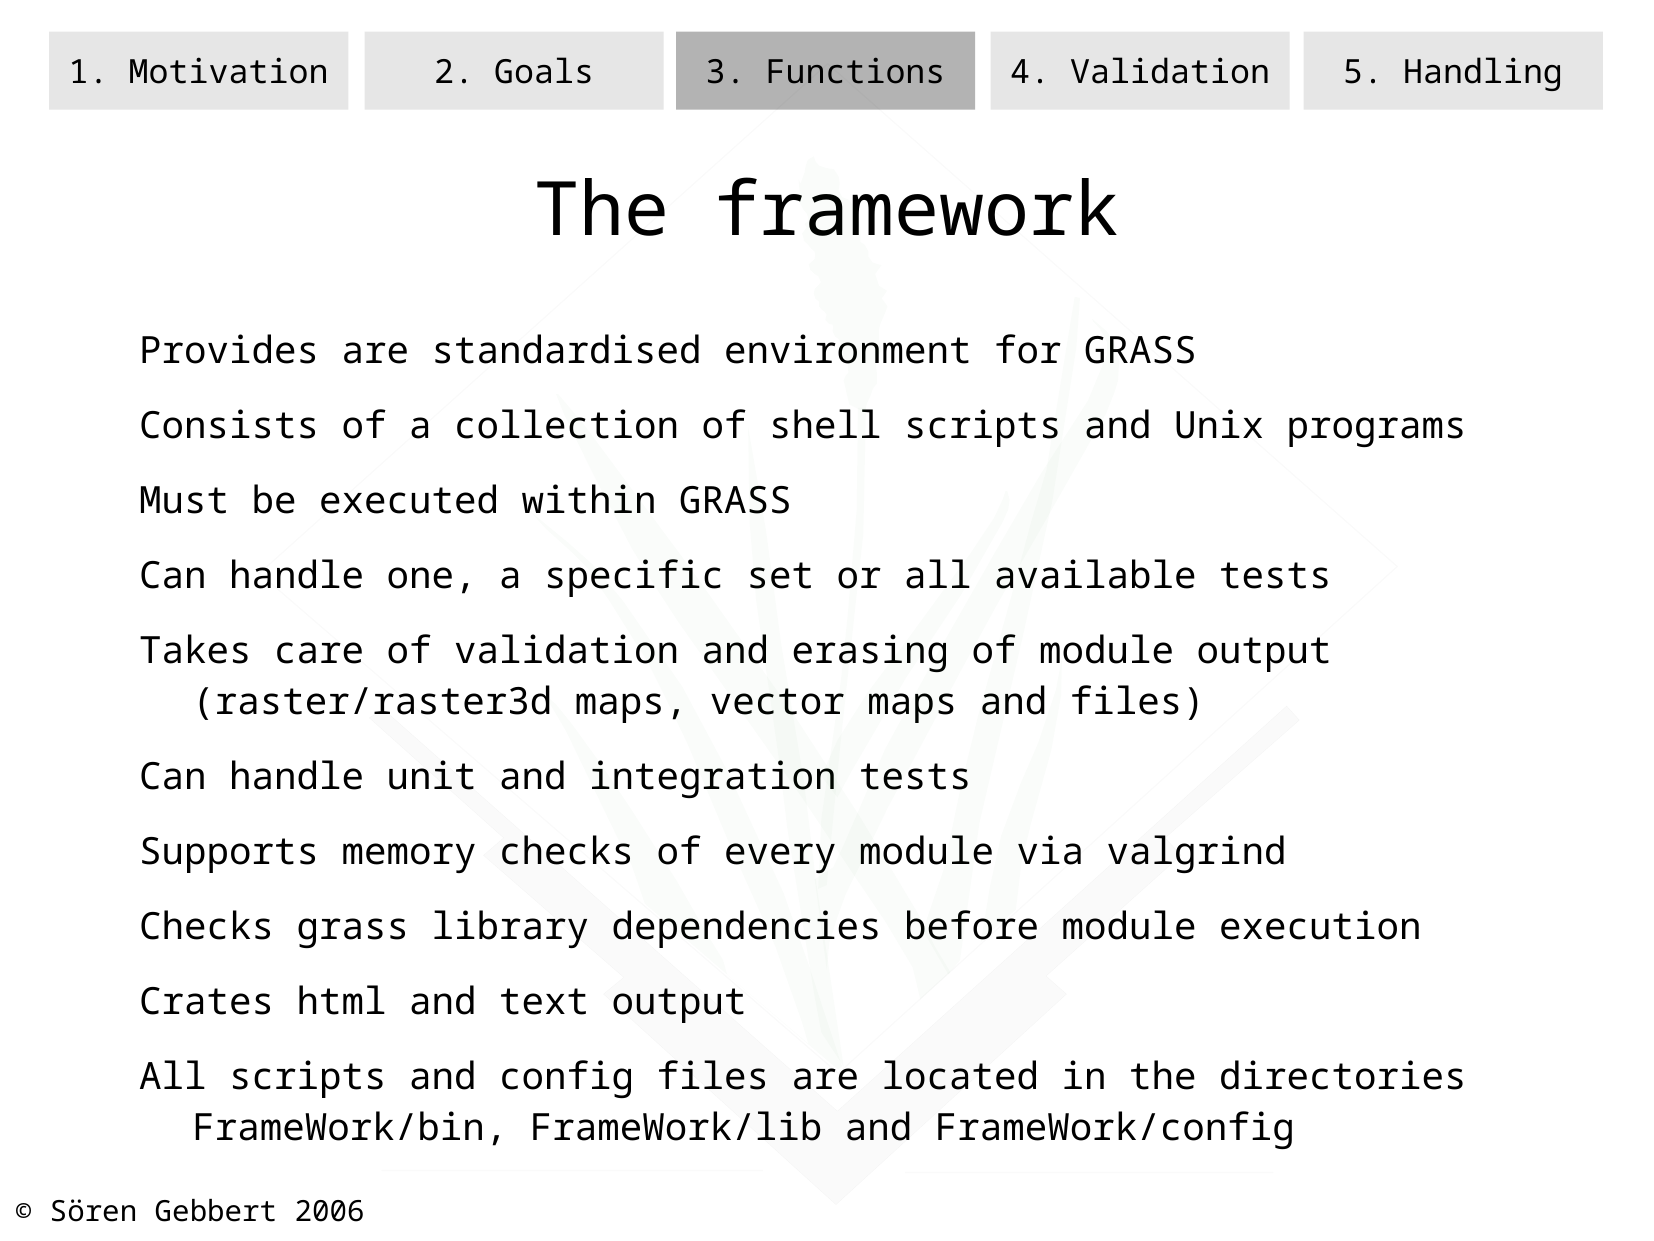

1. Motivation
2. Goals
3. Functions
4. Validation
5. Handling
# The framework
Provides are standardised environment for GRASS
Consists of a collection of shell scripts and Unix programs
Must be executed within GRASS
Can handle one, a specific set or all available tests
Takes care of validation and erasing of module output (raster/raster3d maps, vector maps and files)
Can handle unit and integration tests
Supports memory checks of every module via valgrind
Checks grass library dependencies before module execution
Crates html and text output
All scripts and config files are located in the directories FrameWork/bin, FrameWork/lib and FrameWork/config
© Sören Gebbert 2006